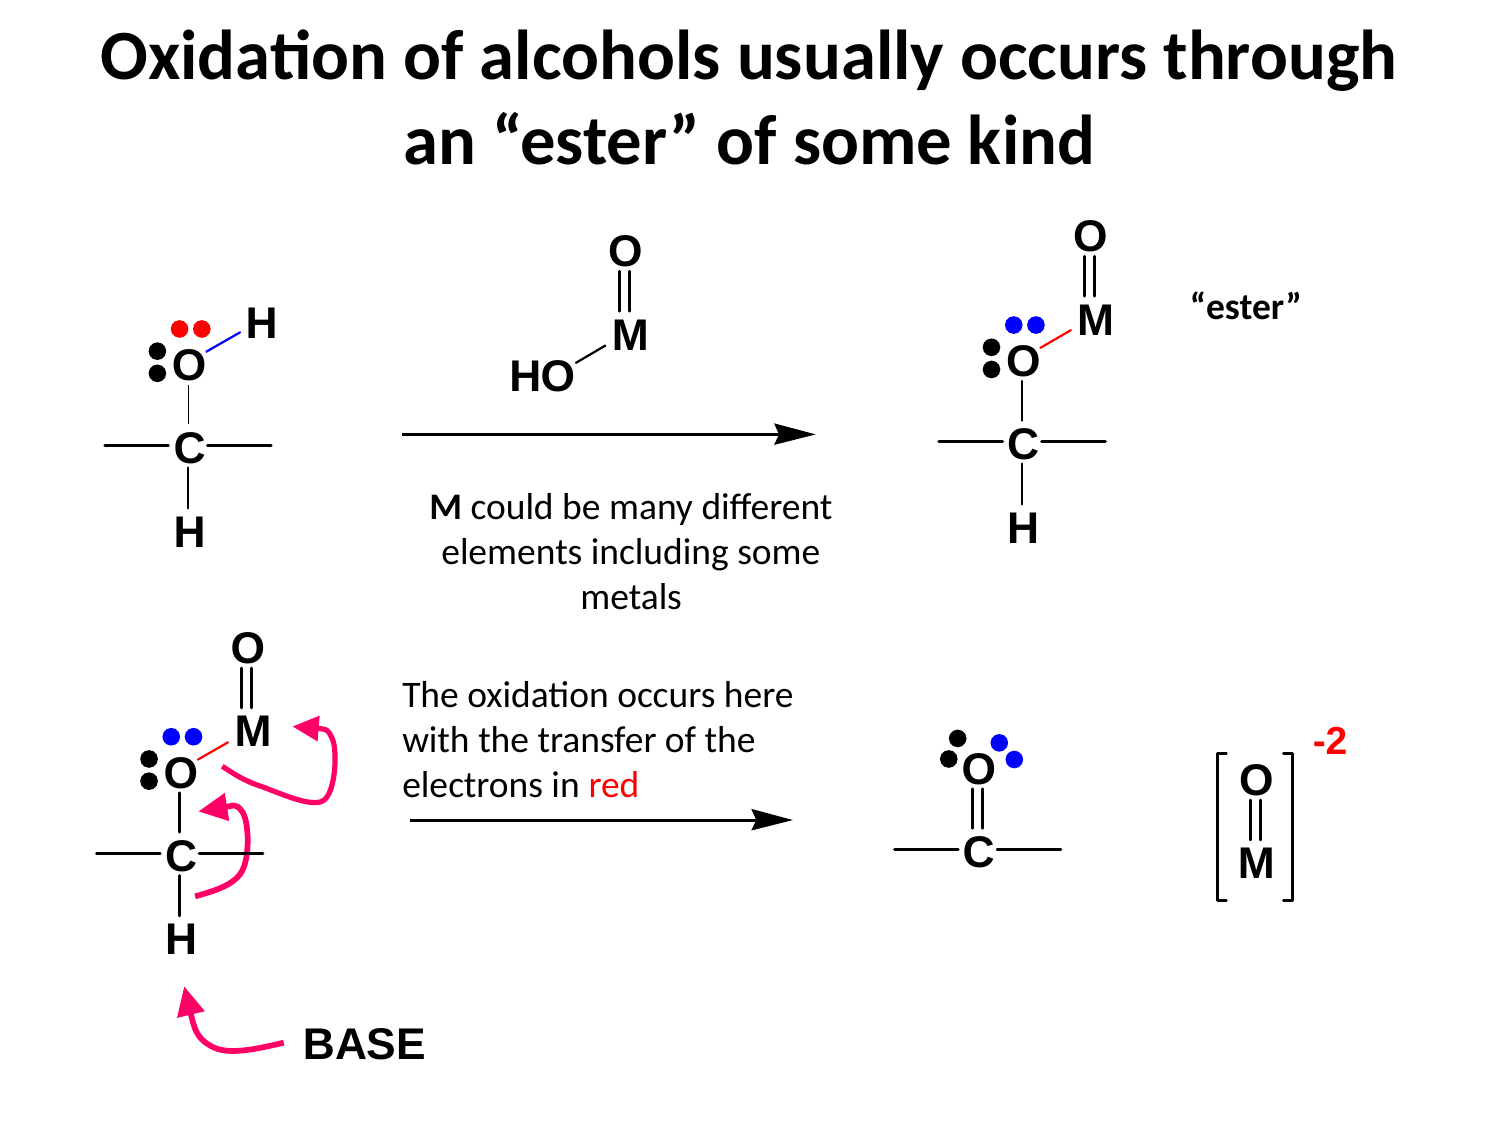

# Oxidation of alcohols usually occurs through an “ester” of some kind
“ester”
M could be many different elements including some metals
The oxidation occurs here with the transfer of the electrons in red